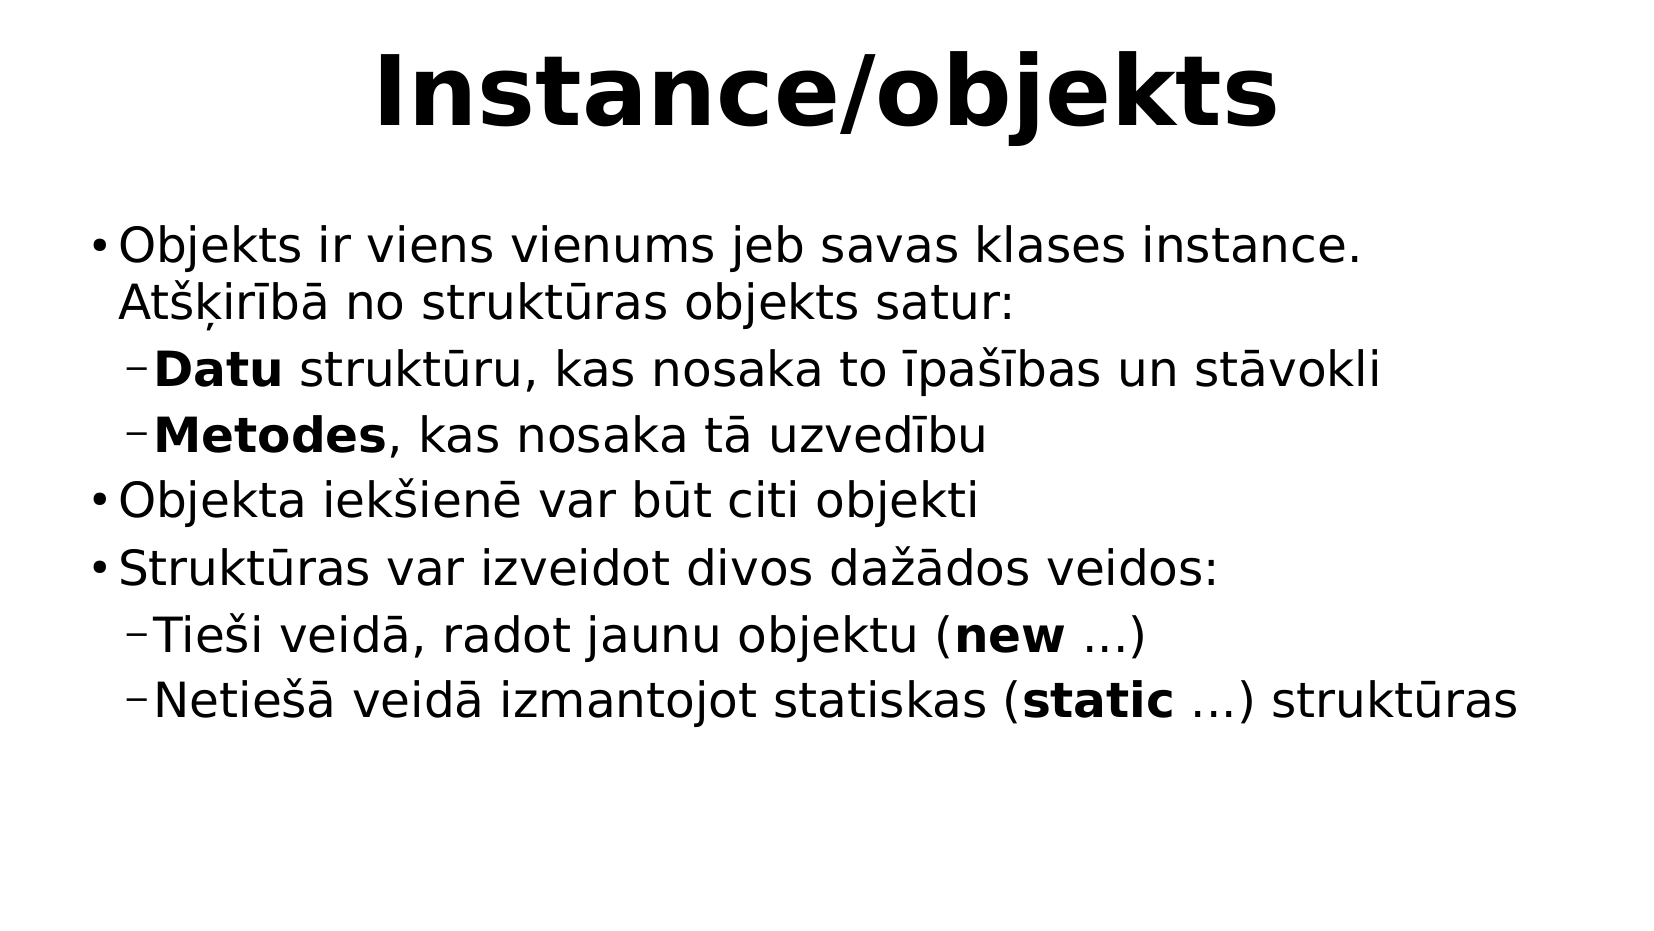

# Instance/objekts
Objekts ir viens vienums jeb savas klases instance. Atšķirībā no struktūras objekts satur:
Datu struktūru, kas nosaka to īpašības un stāvokli
Metodes, kas nosaka tā uzvedību
Objekta iekšienē var būt citi objekti
Struktūras var izveidot divos dažādos veidos:
Tieši veidā, radot jaunu objektu (new ...)
Netiešā veidā izmantojot statiskas (static ...) struktūras